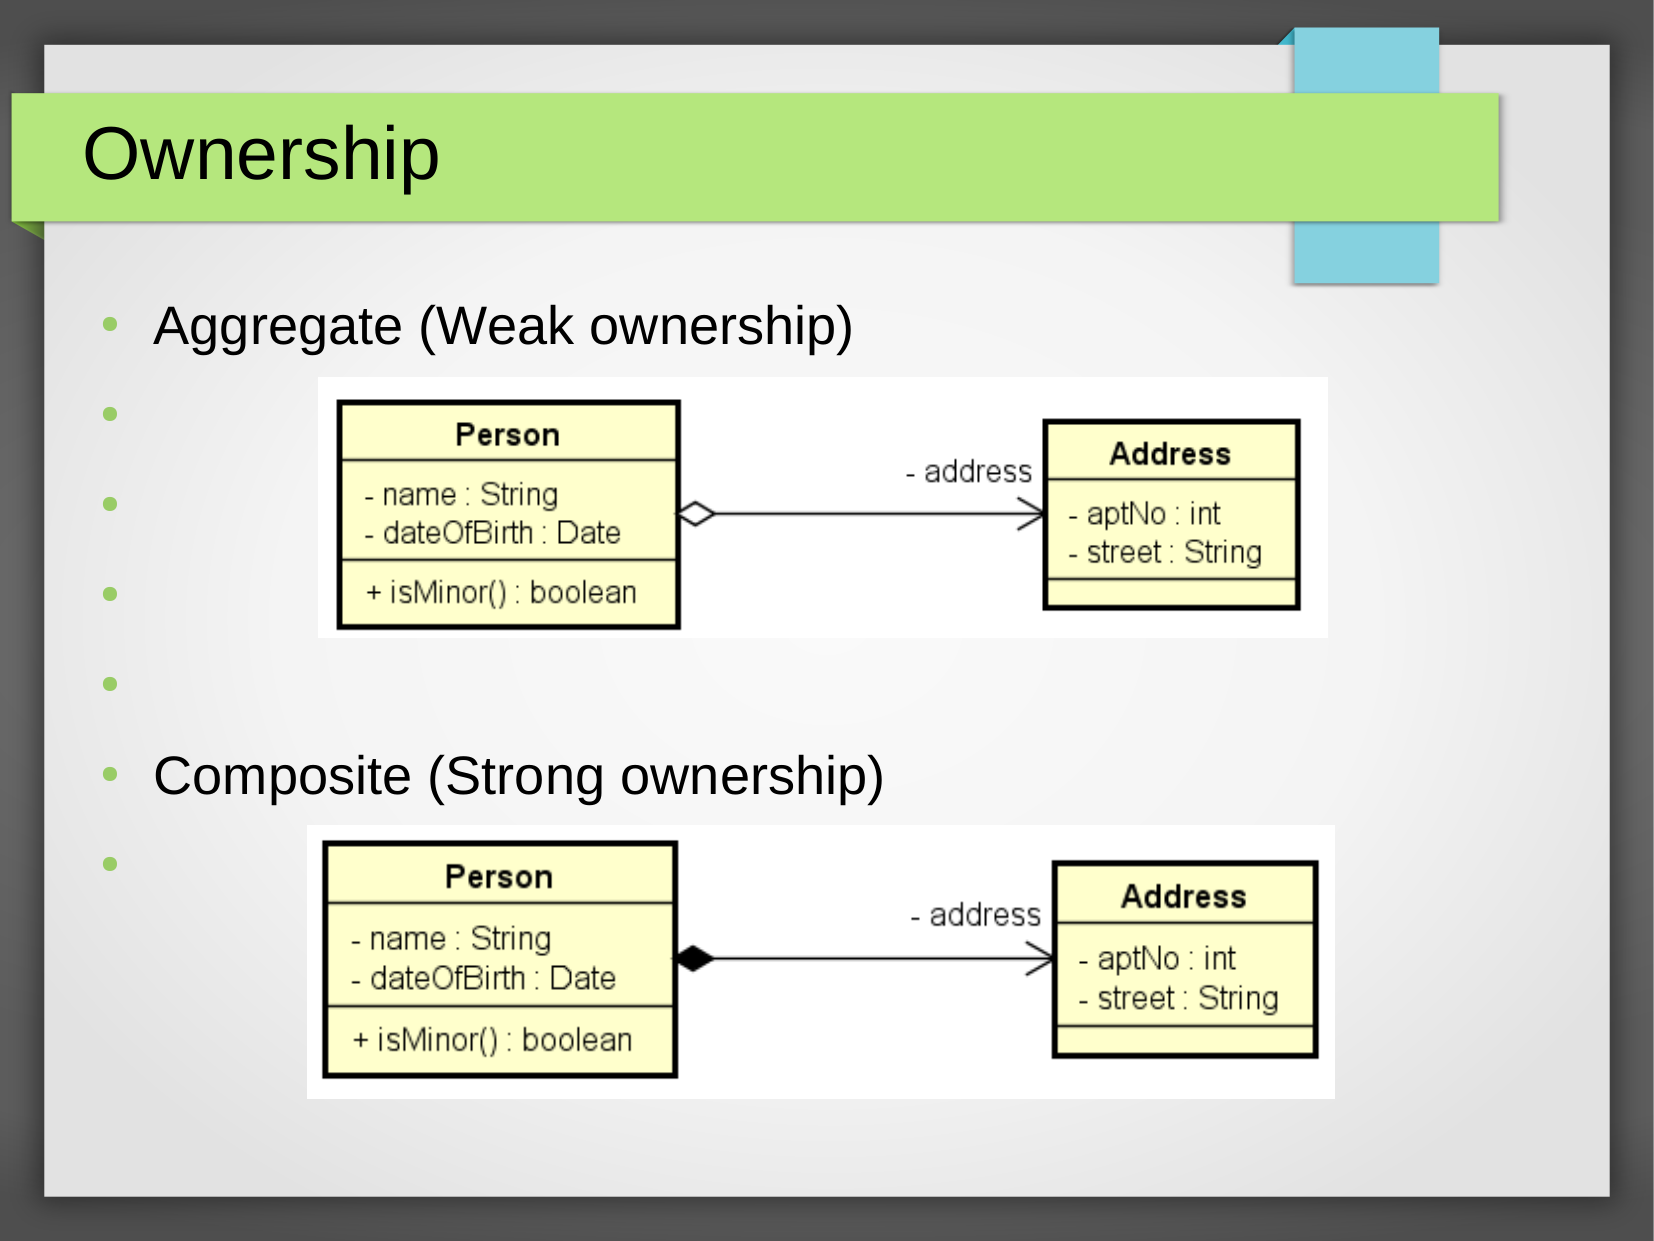

# Ownership
Aggregate (Weak ownership)
Composite (Strong ownership)